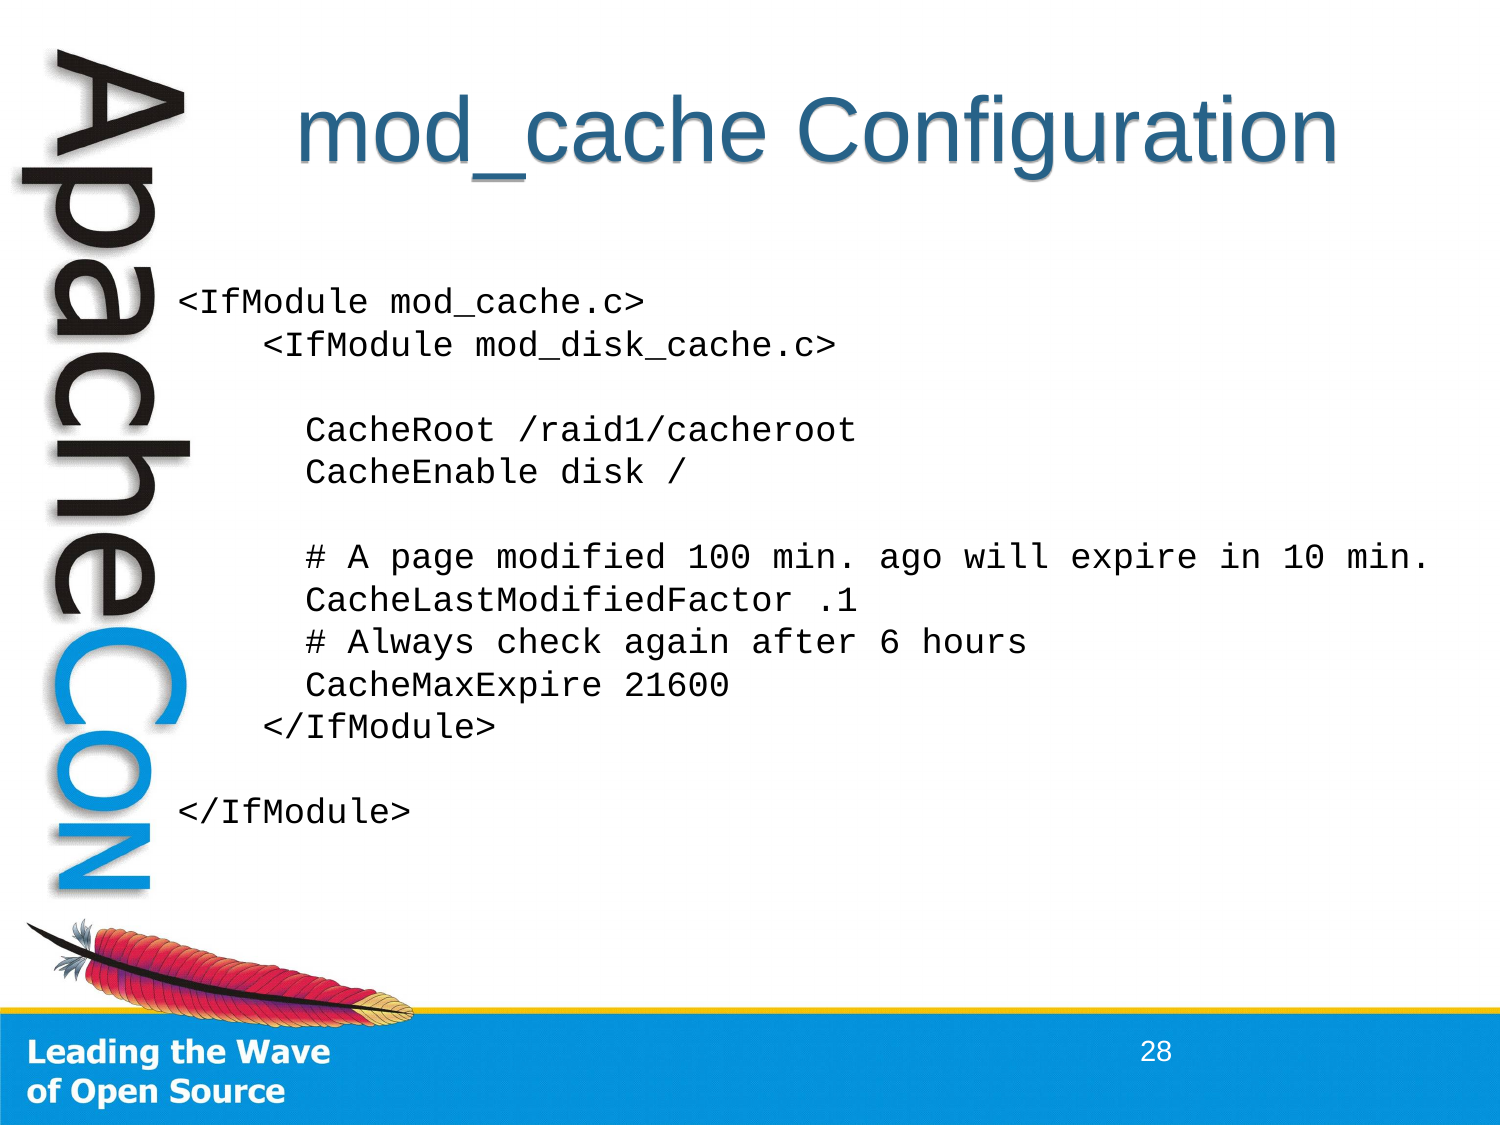

# mod_cache Configuration
<IfModule mod_cache.c>
 <IfModule mod_disk_cache.c>
 CacheRoot /raid1/cacheroot
 CacheEnable disk /
 # A page modified 100 min. ago will expire in 10 min.
 CacheLastModifiedFactor .1
 # Always check again after 6 hours
 CacheMaxExpire 21600
 </IfModule>
</IfModule>